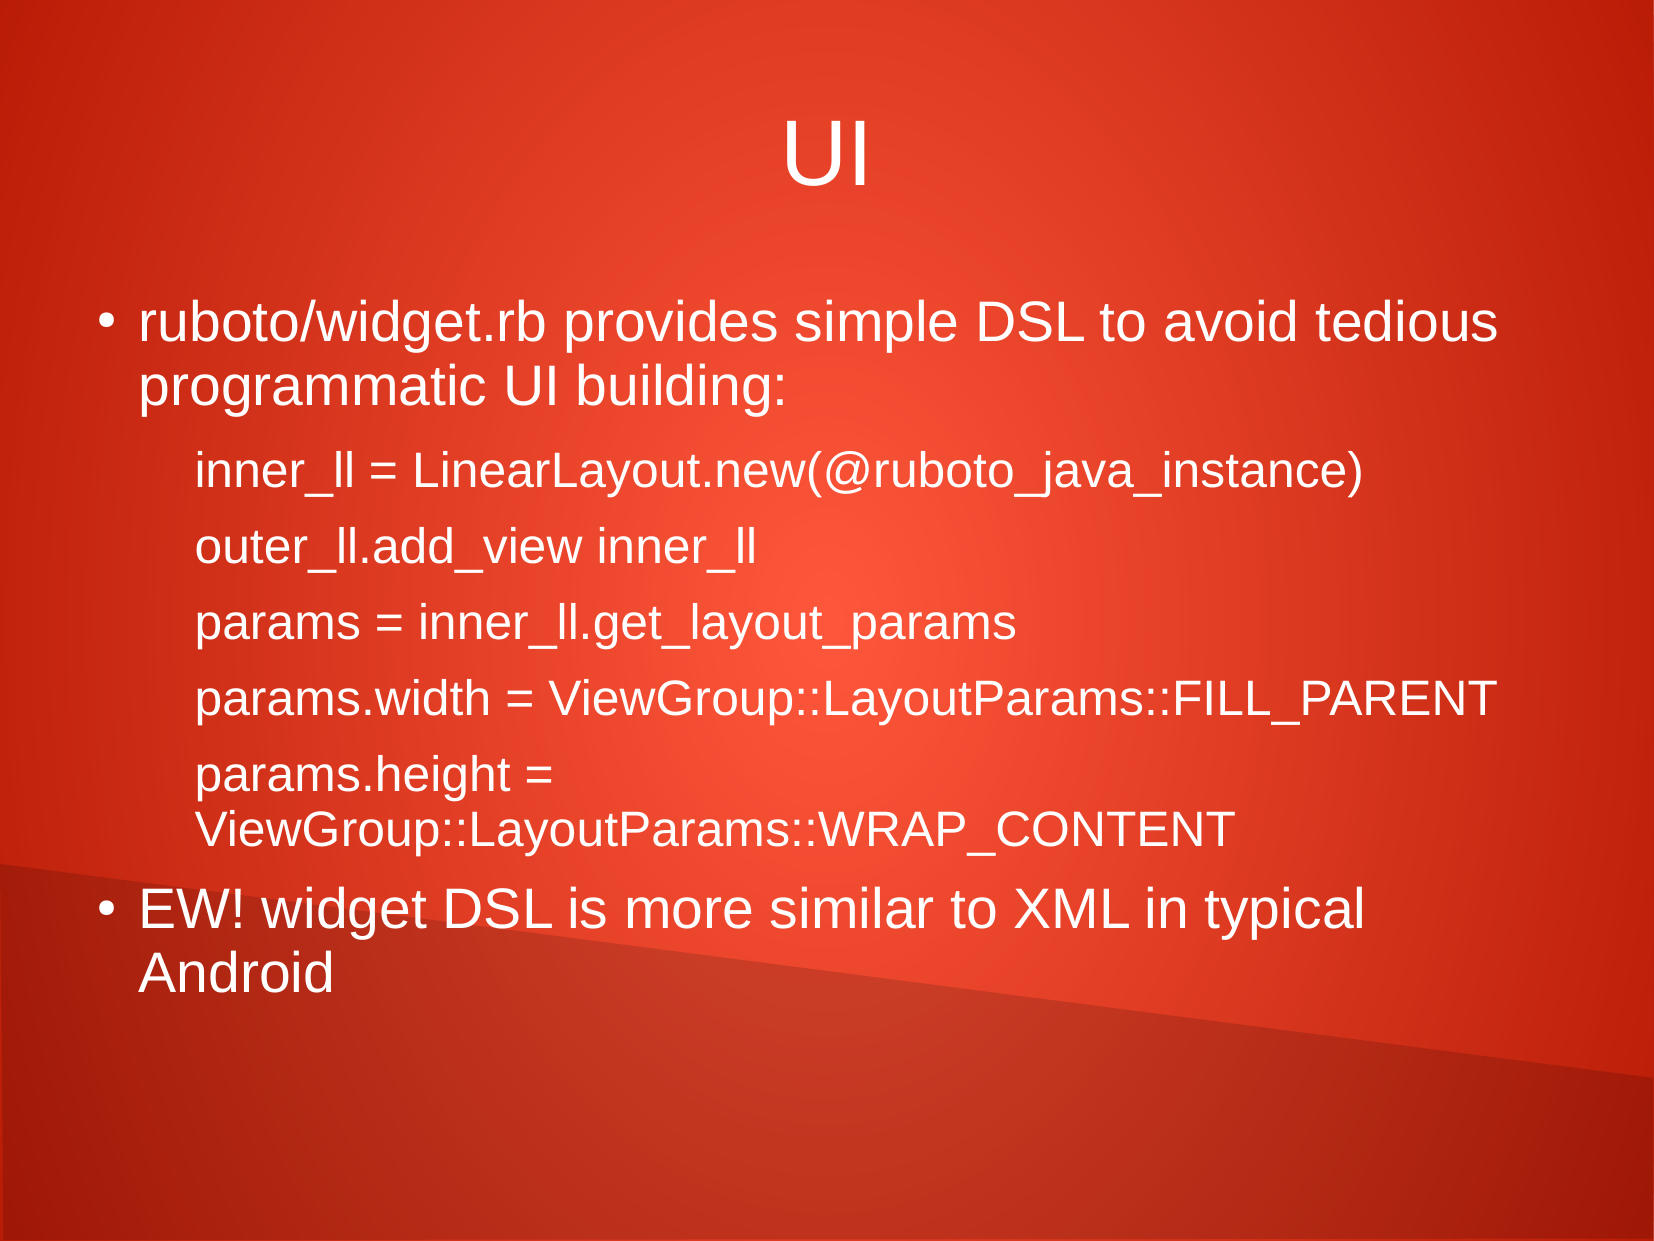

# UI
ruboto/widget.rb provides simple DSL to avoid tedious programmatic UI building:
inner_ll = LinearLayout.new(@ruboto_java_instance)
outer_ll.add_view inner_ll
params = inner_ll.get_layout_params
params.width = ViewGroup::LayoutParams::FILL_PARENT
params.height = ViewGroup::LayoutParams::WRAP_CONTENT
EW! widget DSL is more similar to XML in typical Android